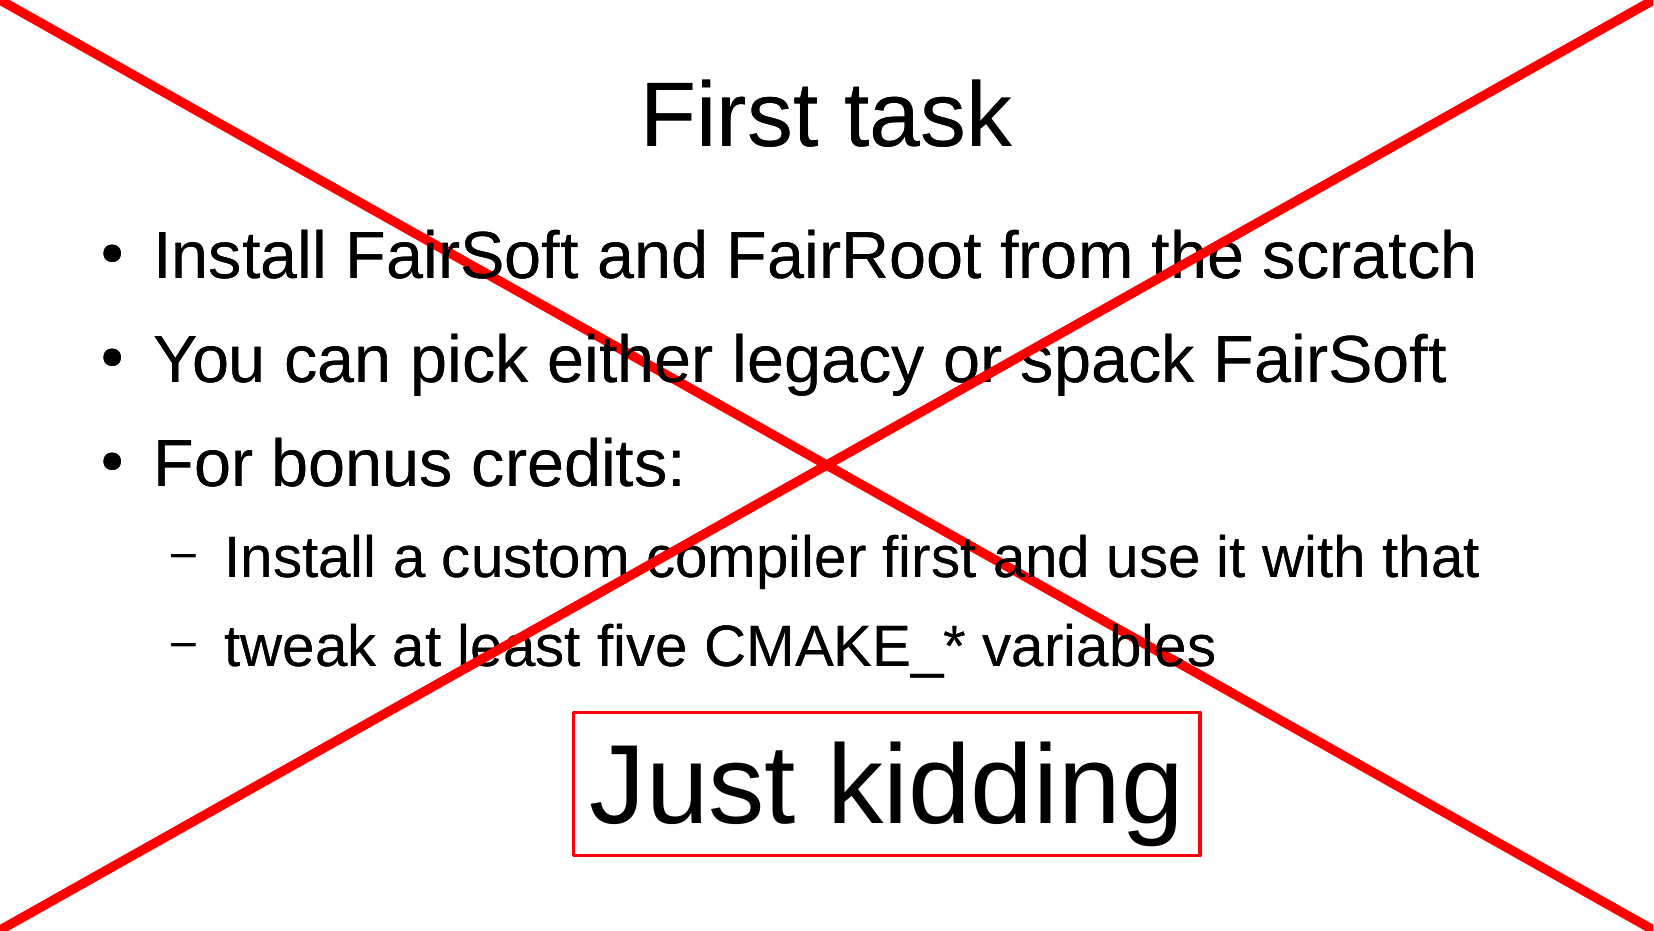

# First task
First task
Install FairSoft and FairRoot from the scratch
You can pick either legacy or spack FairSoft
For bonus credits:
Install a custom compiler first and use it with that
tweak at least five CMAKE_* variables
Install FairSoft and FairRoot from the scratch
You can pick either legacy or spack FairSoft
For bonus credits:
Install a custom compiler first and use it with that
tweak at least five CMAKE_* variables
Just kidding